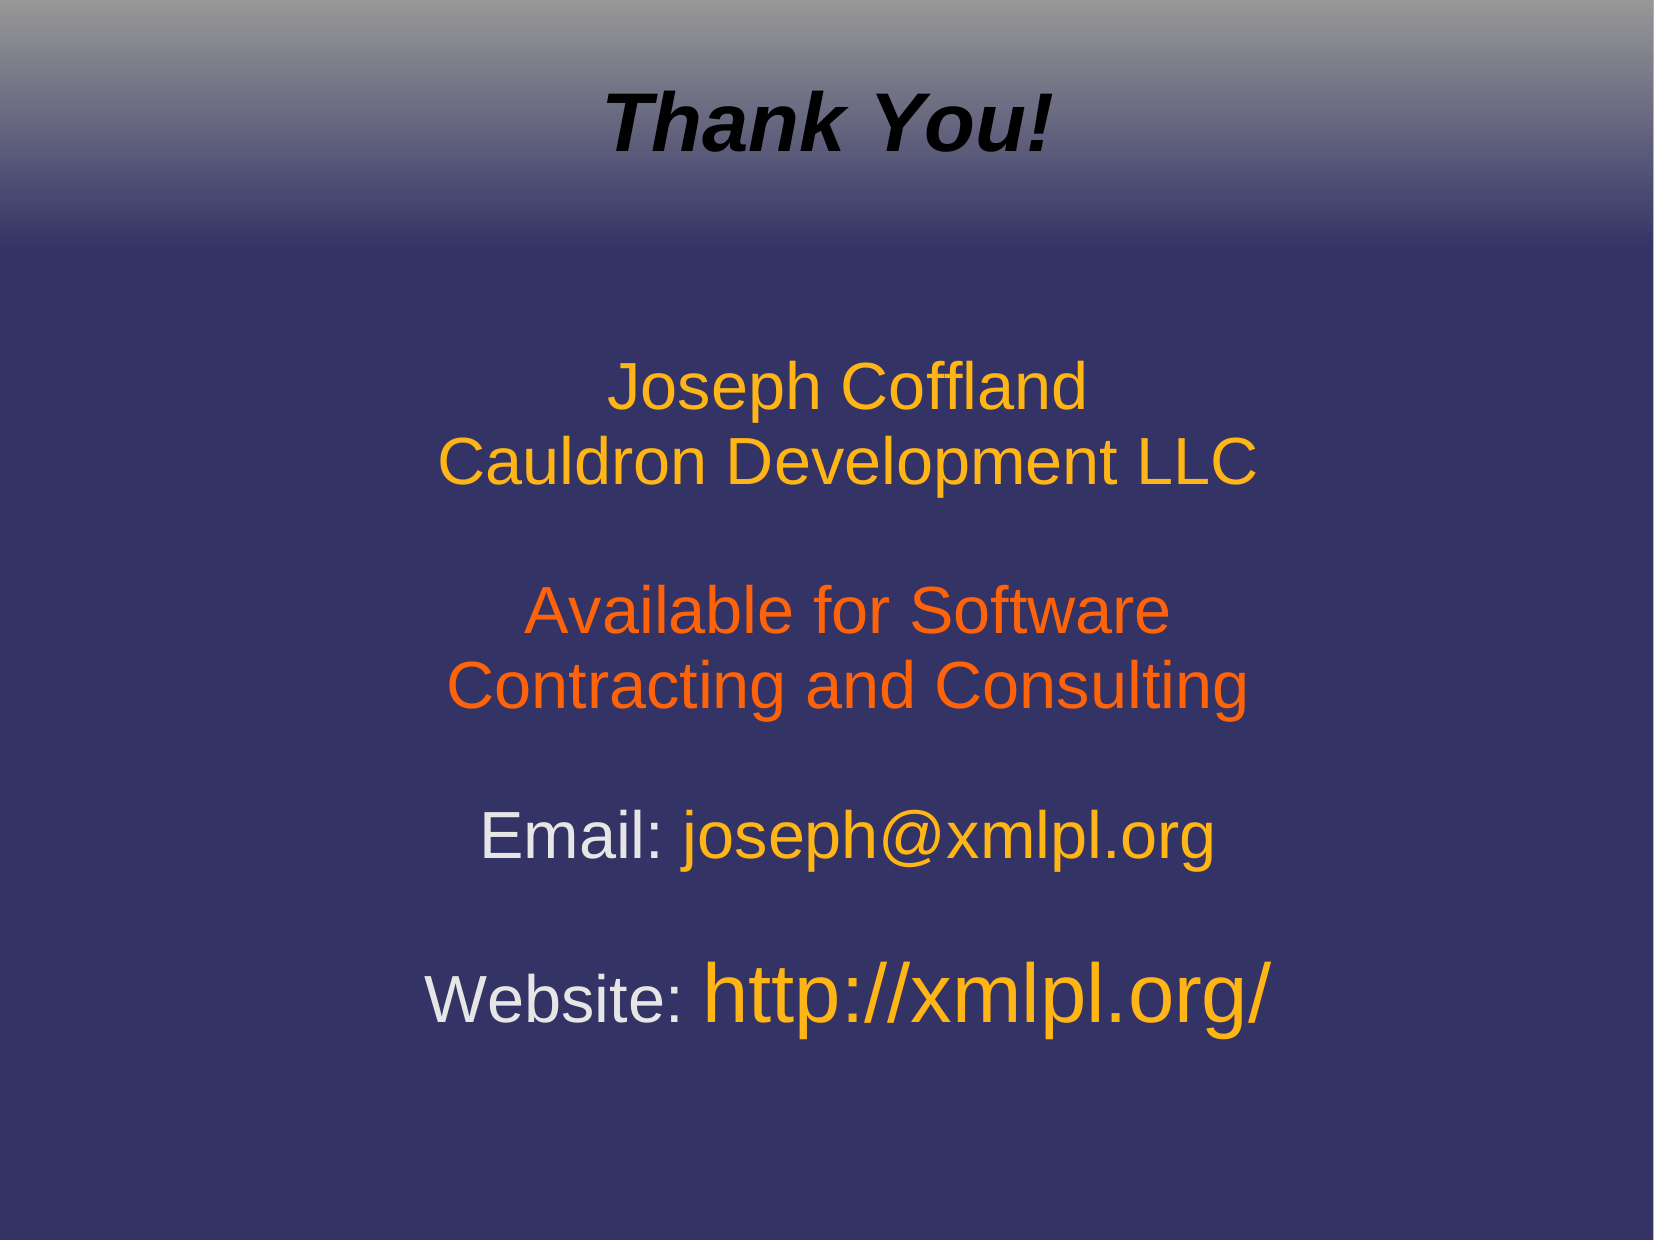

# Thank You!
Joseph Coffland
Cauldron Development LLC
Available for Software
Contracting and Consulting
Email: joseph@xmlpl.org
Website: http://xmlpl.org/